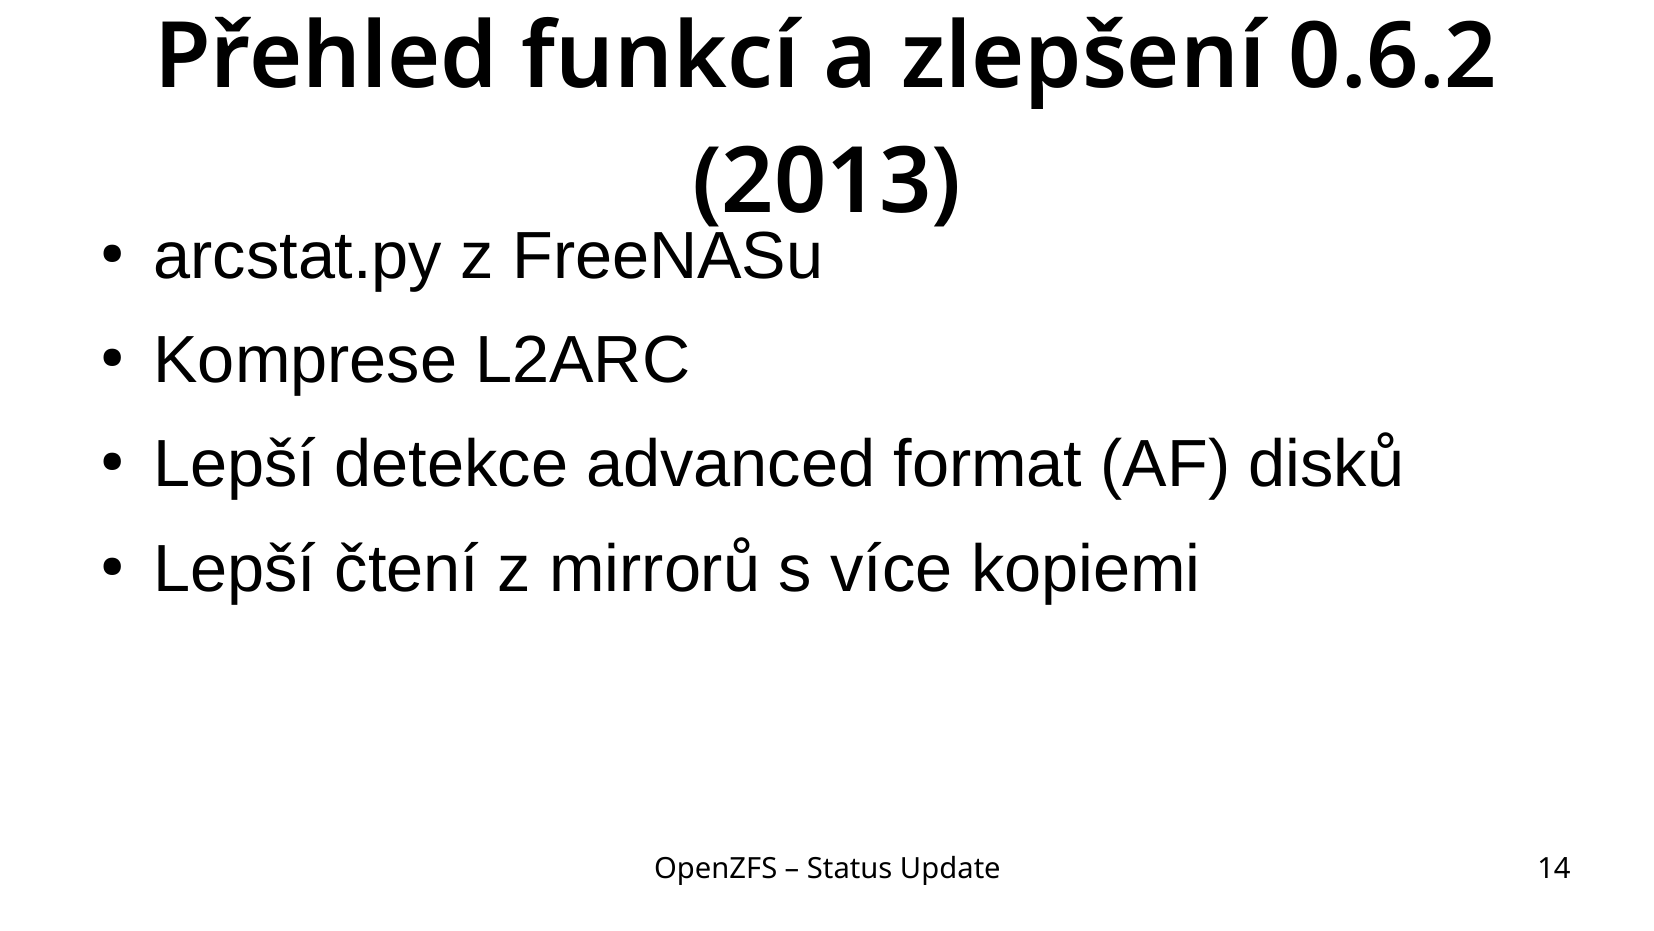

# Přehled funkcí a zlepšení 0.6.2 (2013)
arcstat.py z FreeNASu
Komprese L2ARC
Lepší detekce advanced format (AF) disků
Lepší čtení z mirrorů s více kopiemi
OpenZFS – Status Update
14